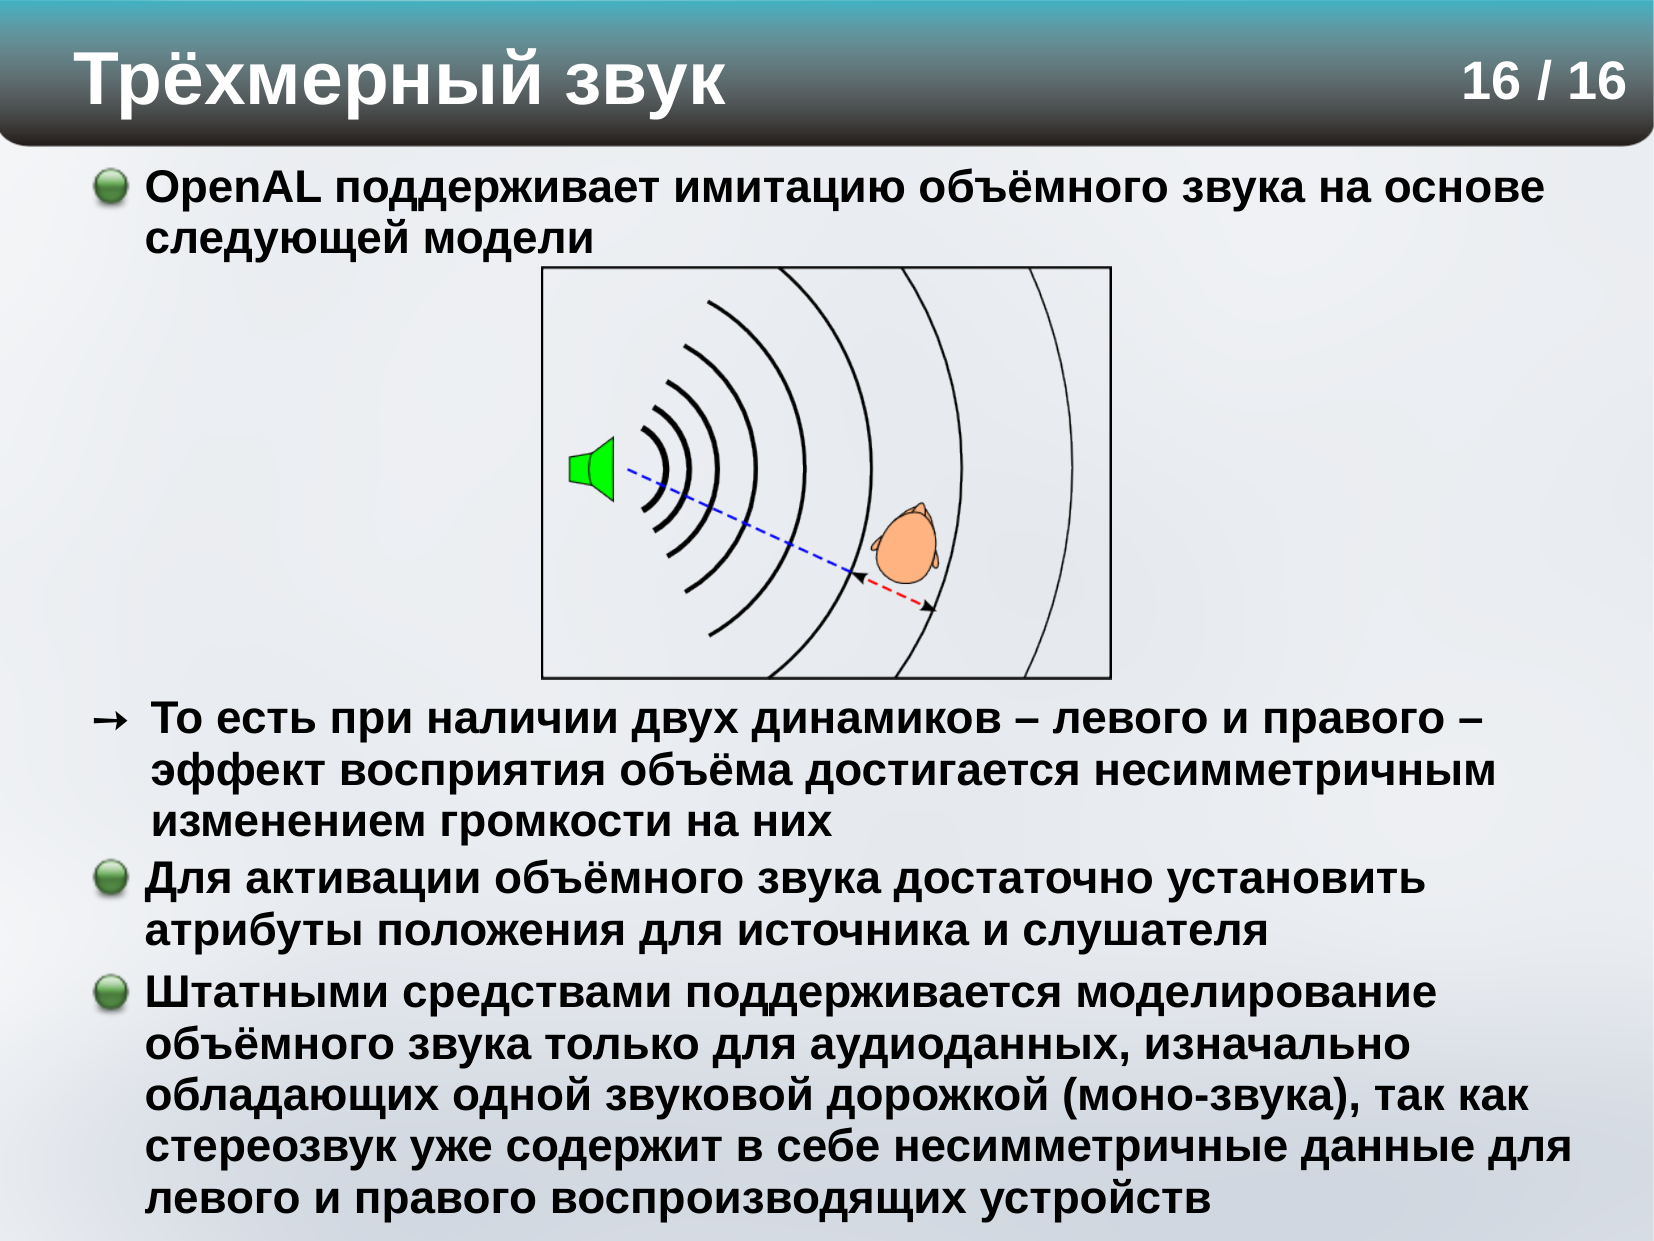

Трёхмерный звук
OpenAL поддерживает имитацию объёмного звука на основе следующей модели
То есть при наличии двух динамиков – левого и правого – эффект восприятия объёма достигается несимметричным изменением громкости на них
Для активации объёмного звука достаточно установить атрибуты положения для источника и слушателя
Штатными средствами поддерживается моделирование объёмного звука только для аудиоданных, изначально обладающих одной звуковой дорожкой (моно-звука), так как стереозвук уже содержит в себе несимметричные данные для левого и правого воспроизводящих устройств